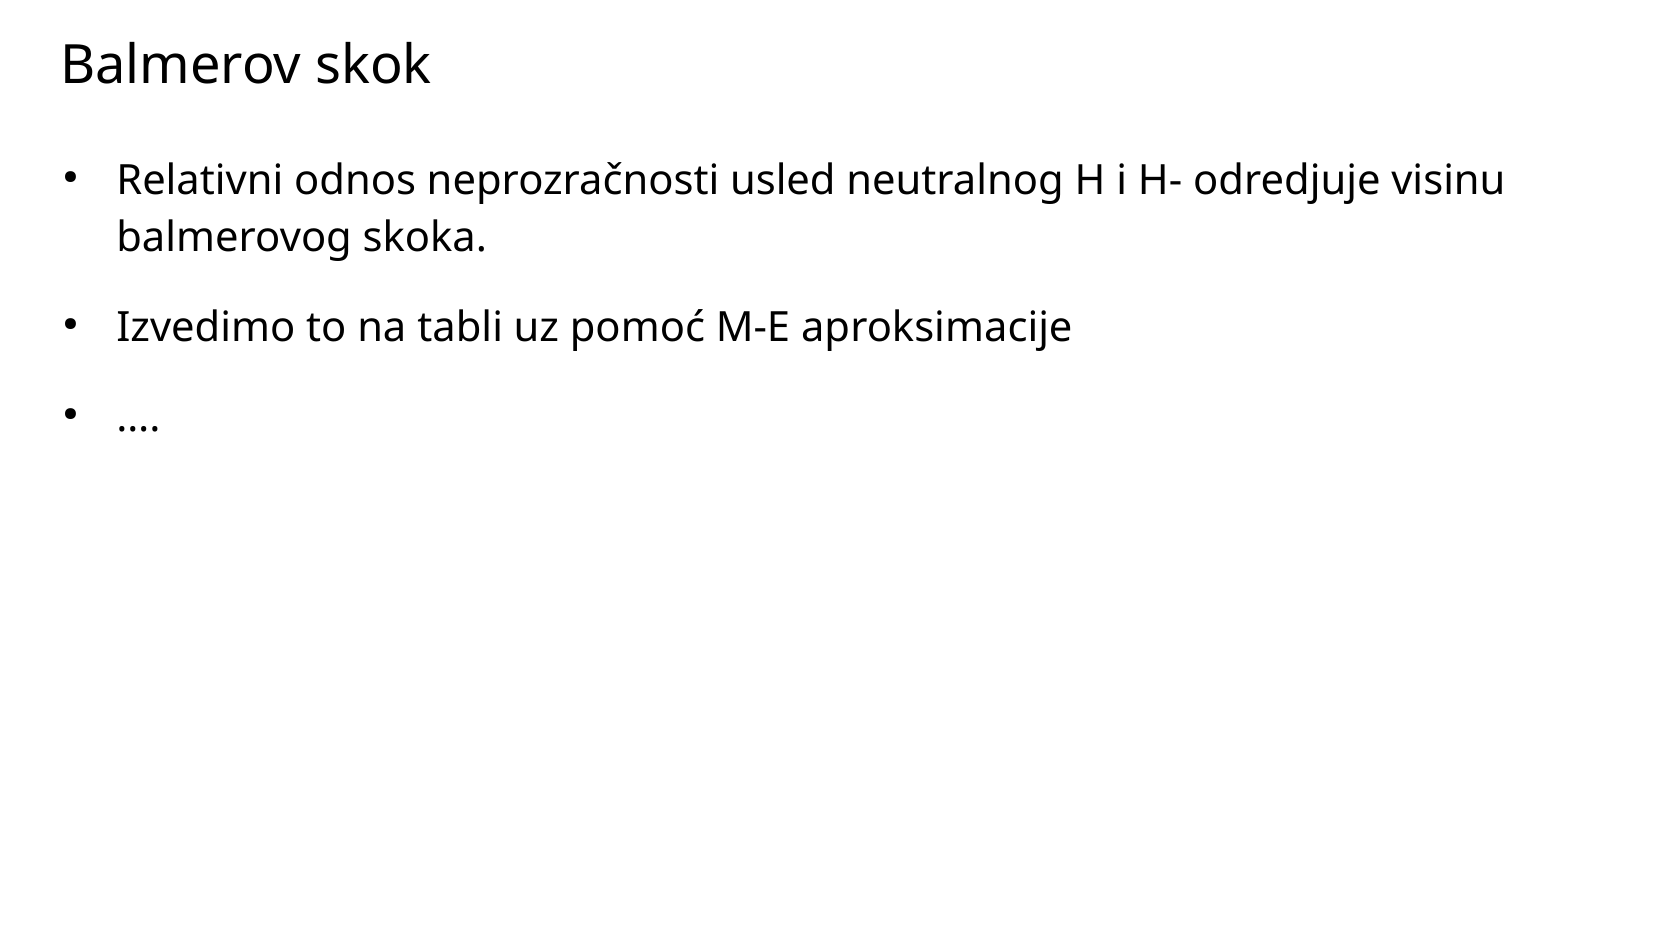

# Balmerov skok
Relativni odnos neprozračnosti usled neutralnog H i H- odredjuje visinu balmerovog skoka.
Izvedimo to na tabli uz pomoć M-E aproksimacije
….